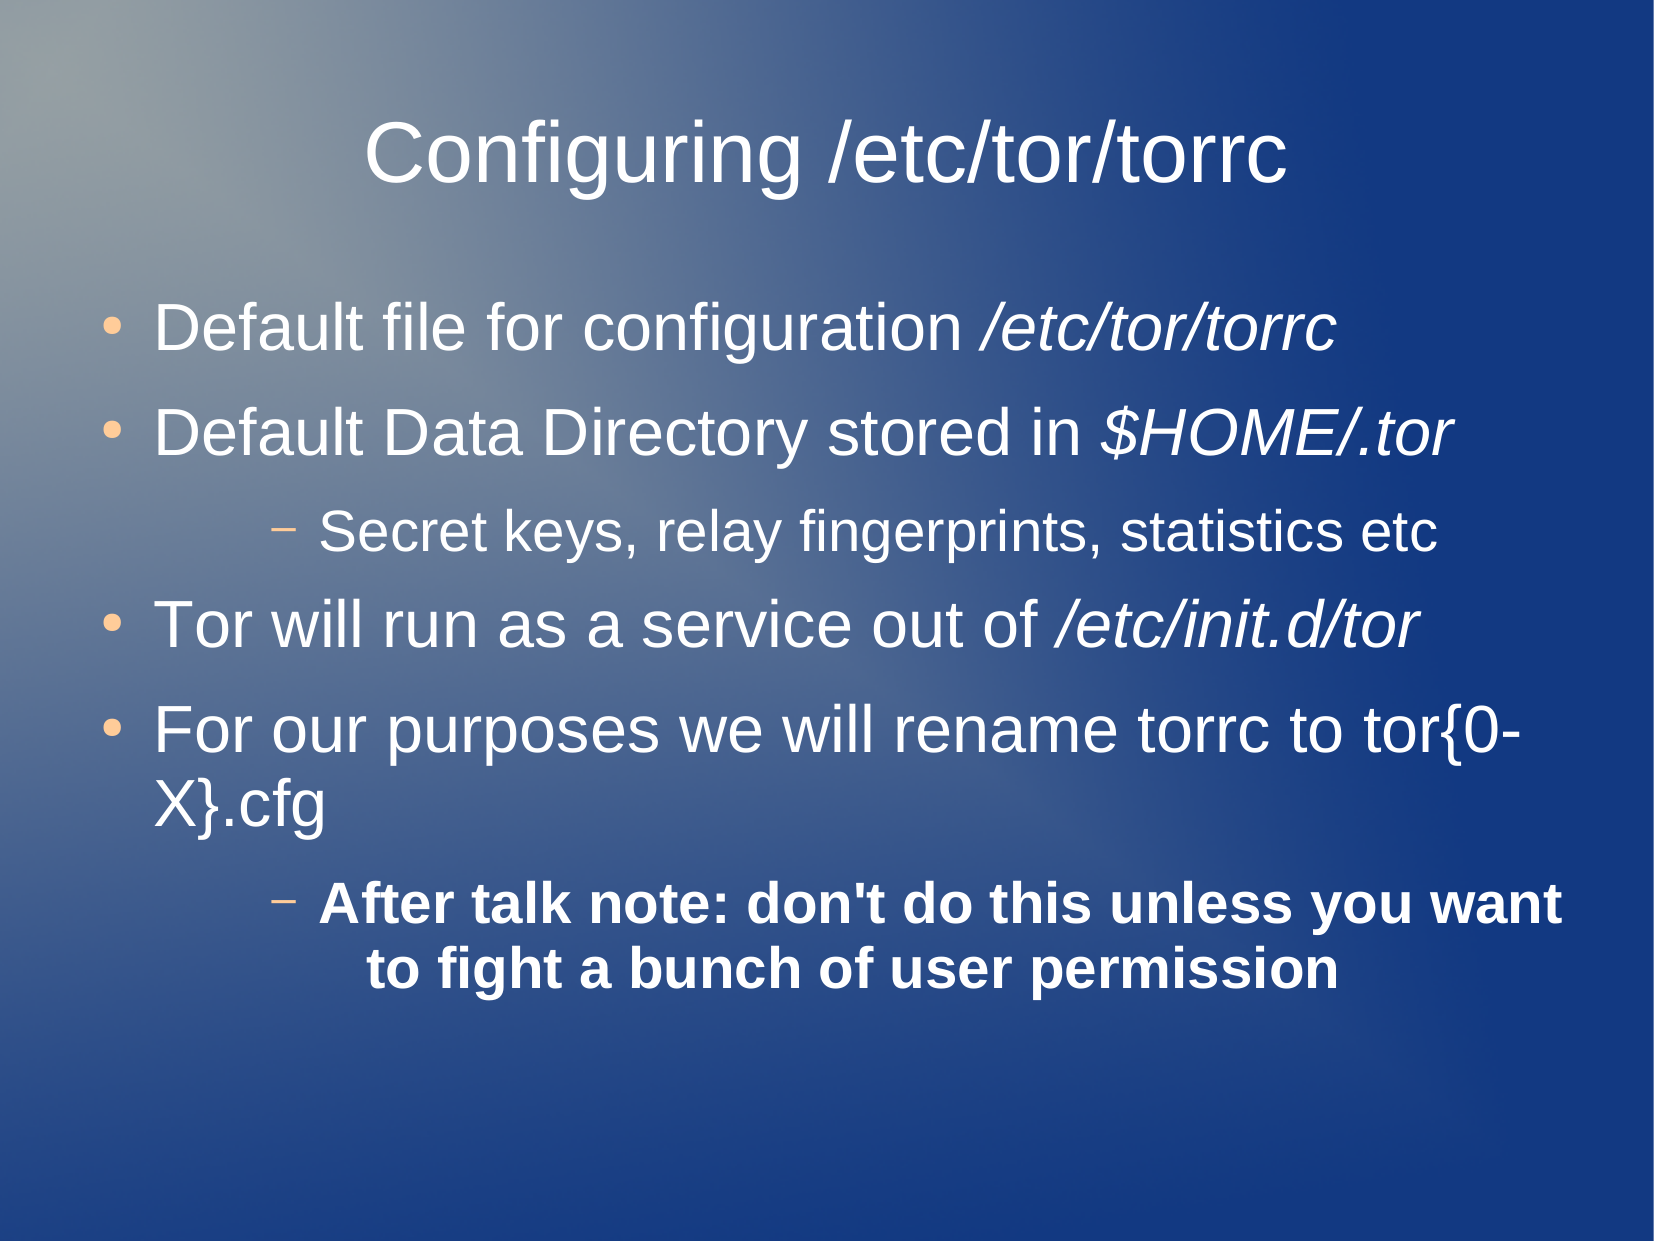

# Configuring /etc/tor/torrc
Default file for configuration /etc/tor/torrc
Default Data Directory stored in $HOME/.tor
Secret keys, relay fingerprints, statistics etc
Tor will run as a service out of /etc/init.d/tor
For our purposes we will rename torrc to tor{0-X}.cfg
After talk note: don't do this unless you want to fight a bunch of user permission